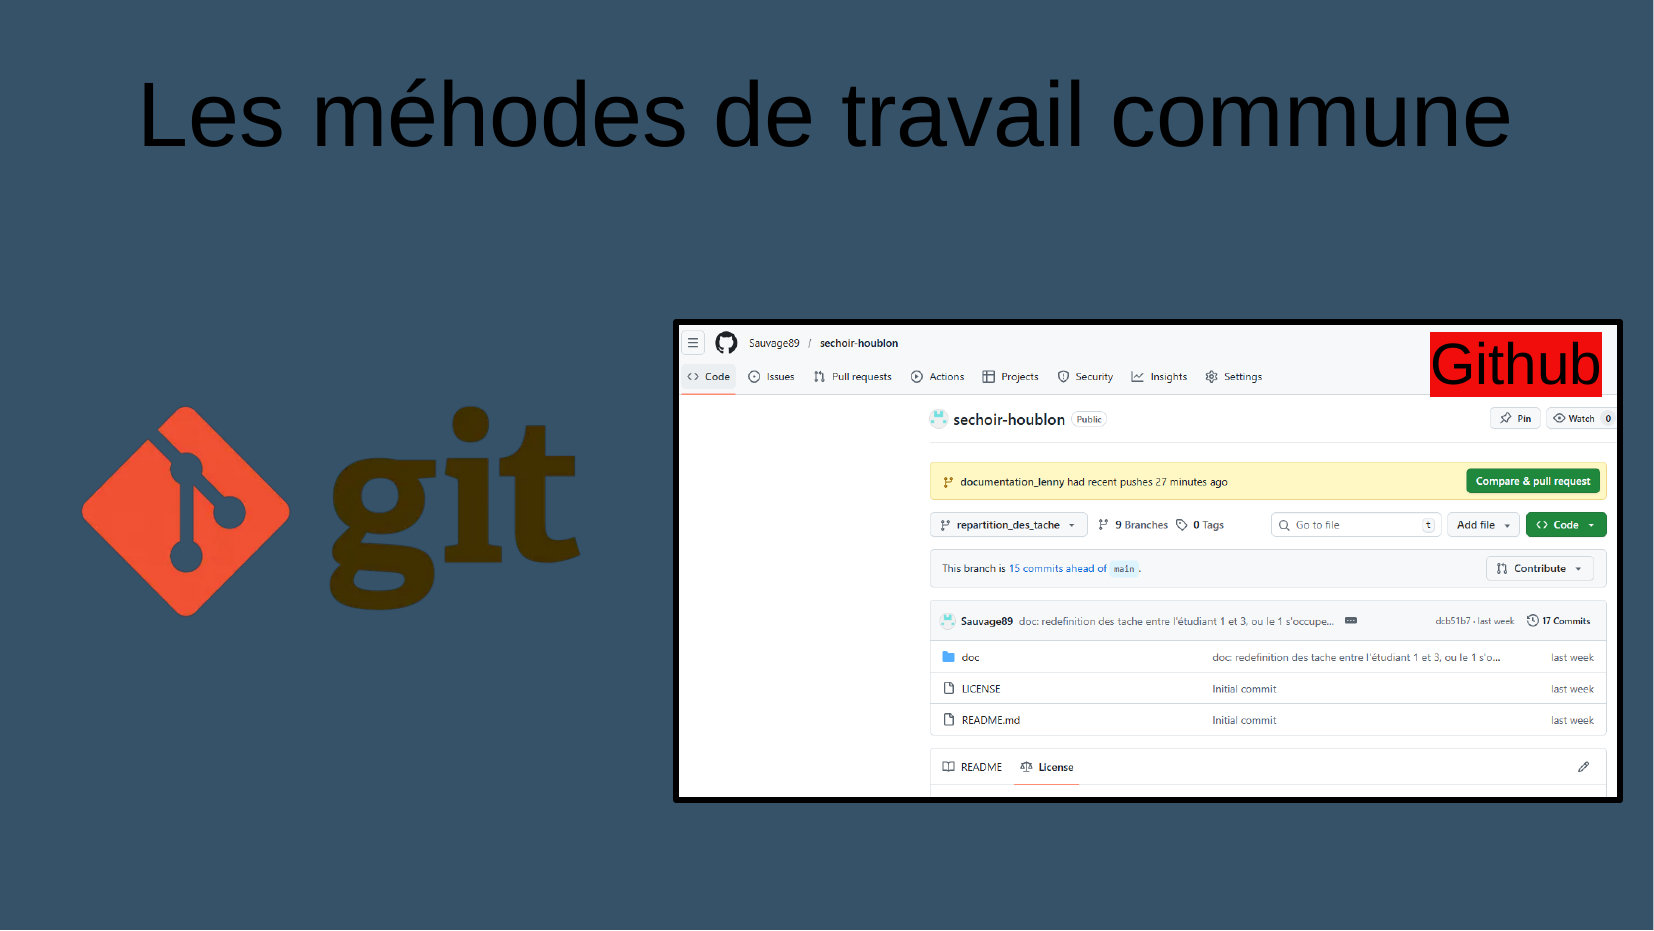

# Les méhodes de travail commune
Github